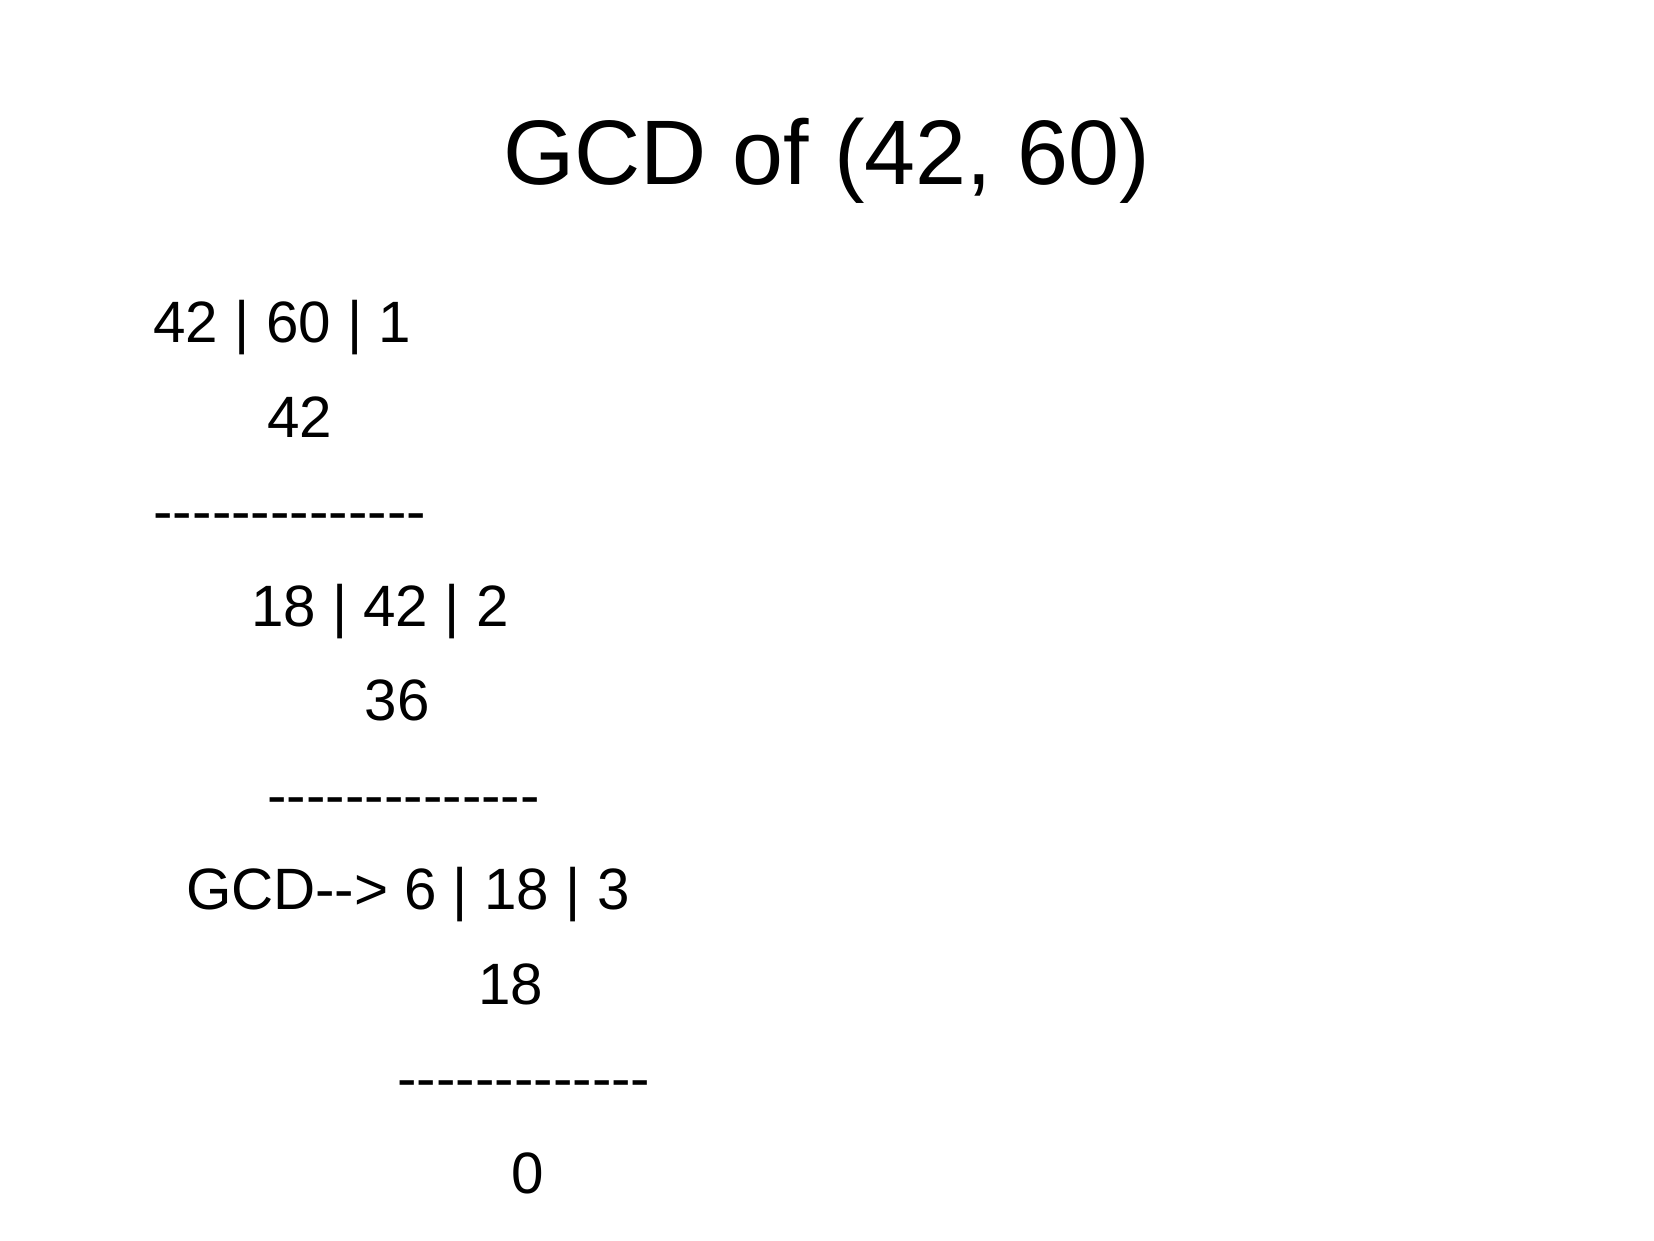

# GCD of (42, 60)
42 | 60 | 1
 42
--------------
 18 | 42 | 2
 36
 --------------
 GCD--> 6 | 18 | 3
 18
 -------------
 0